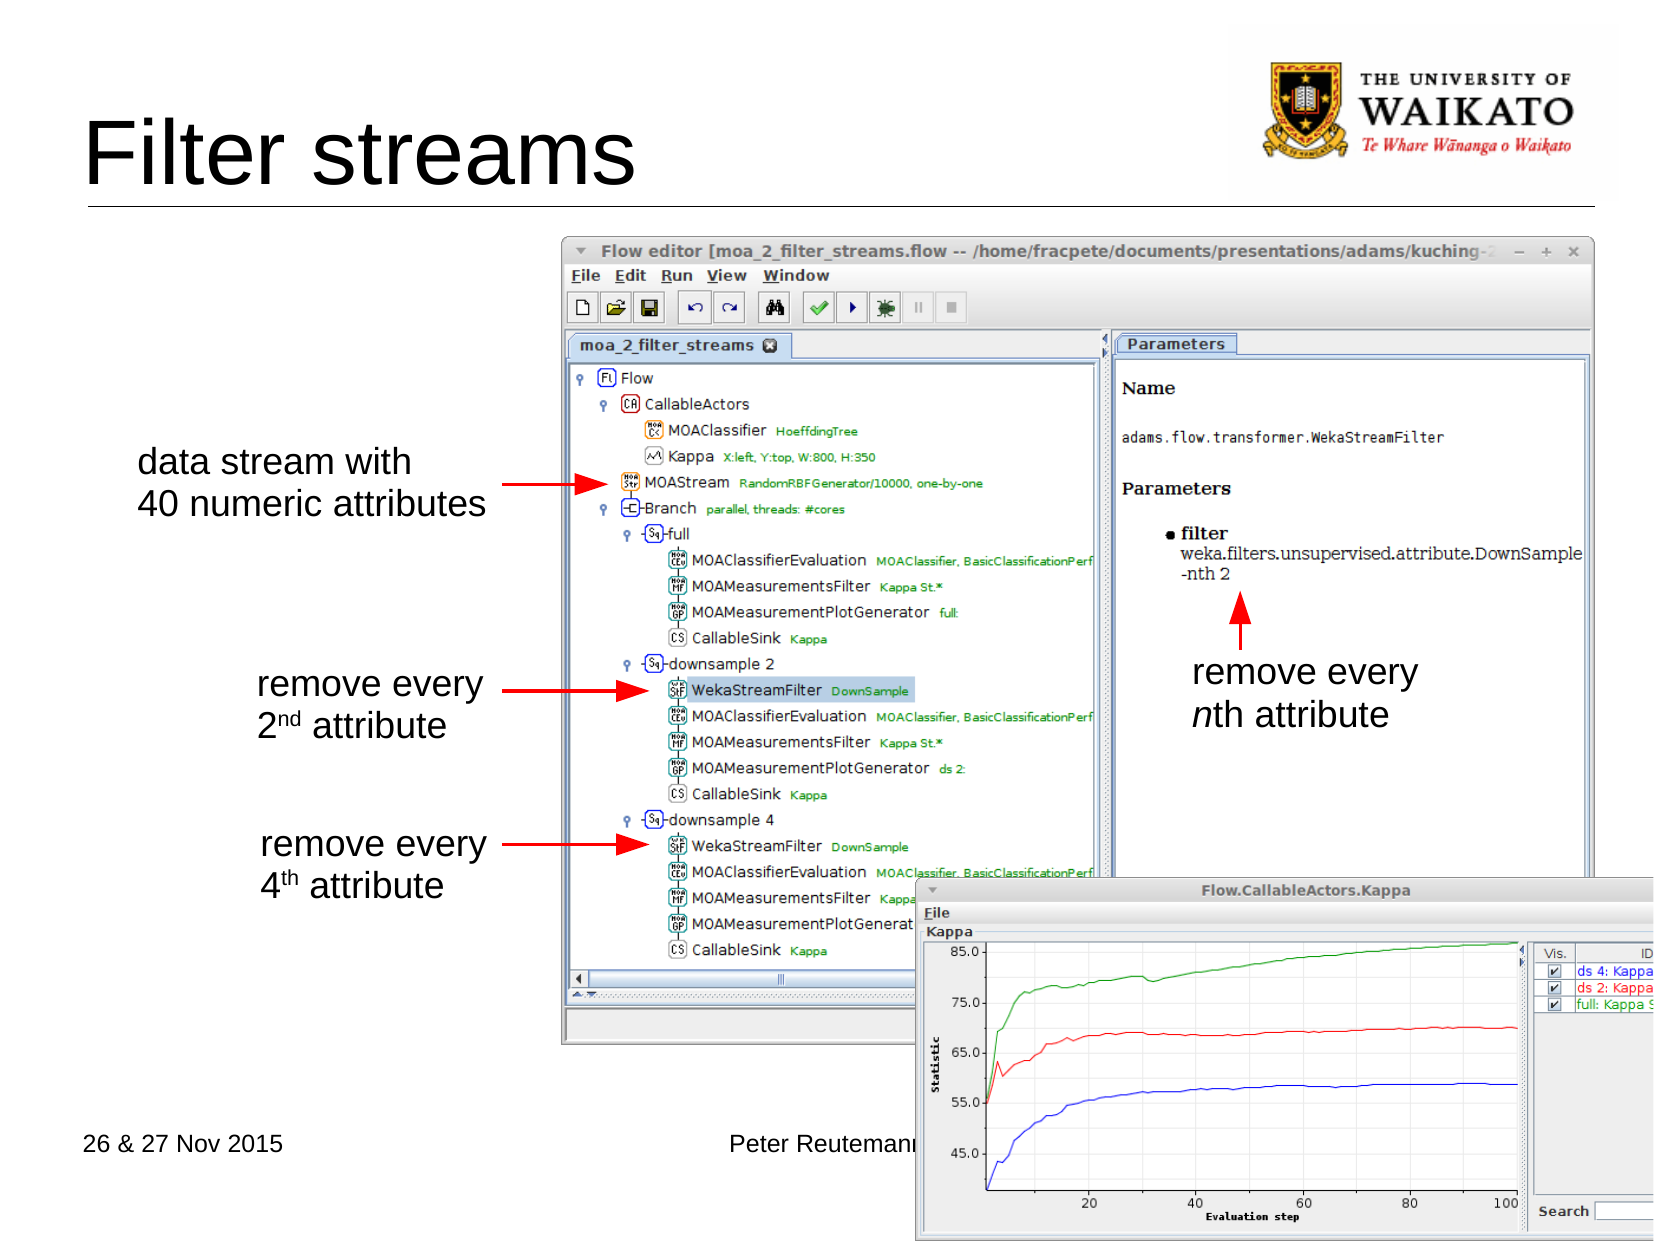

# Filter streams
data stream with
40 numeric attributes
remove every
nth attribute
remove every
2nd attribute
remove every
4th attribute
26 & 27 Nov 2015
Peter Reutemann
27